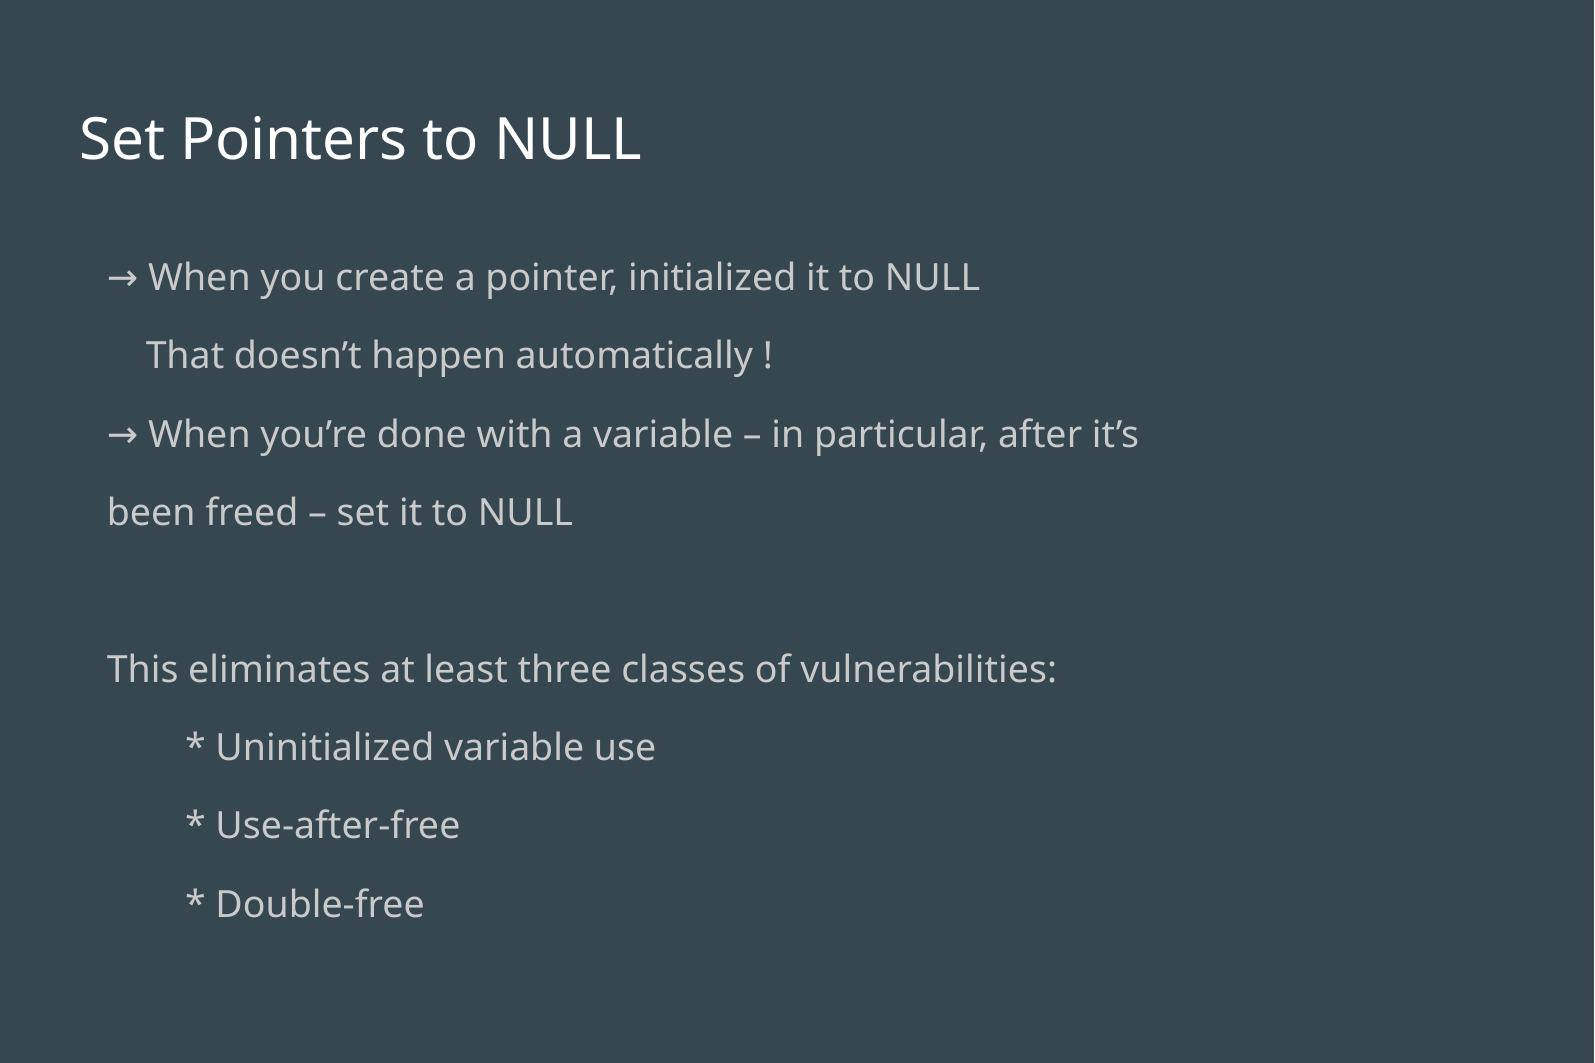

# Set Pointers to NULL
→ When you create a pointer, initialized it to NULL
 That doesn’t happen automatically !
→ When you’re done with a variable – in particular, after it’s
been freed – set it to NULL
This eliminates at least three classes of vulnerabilities:
 * Uninitialized variable use
 * Use-after-free
 * Double-free